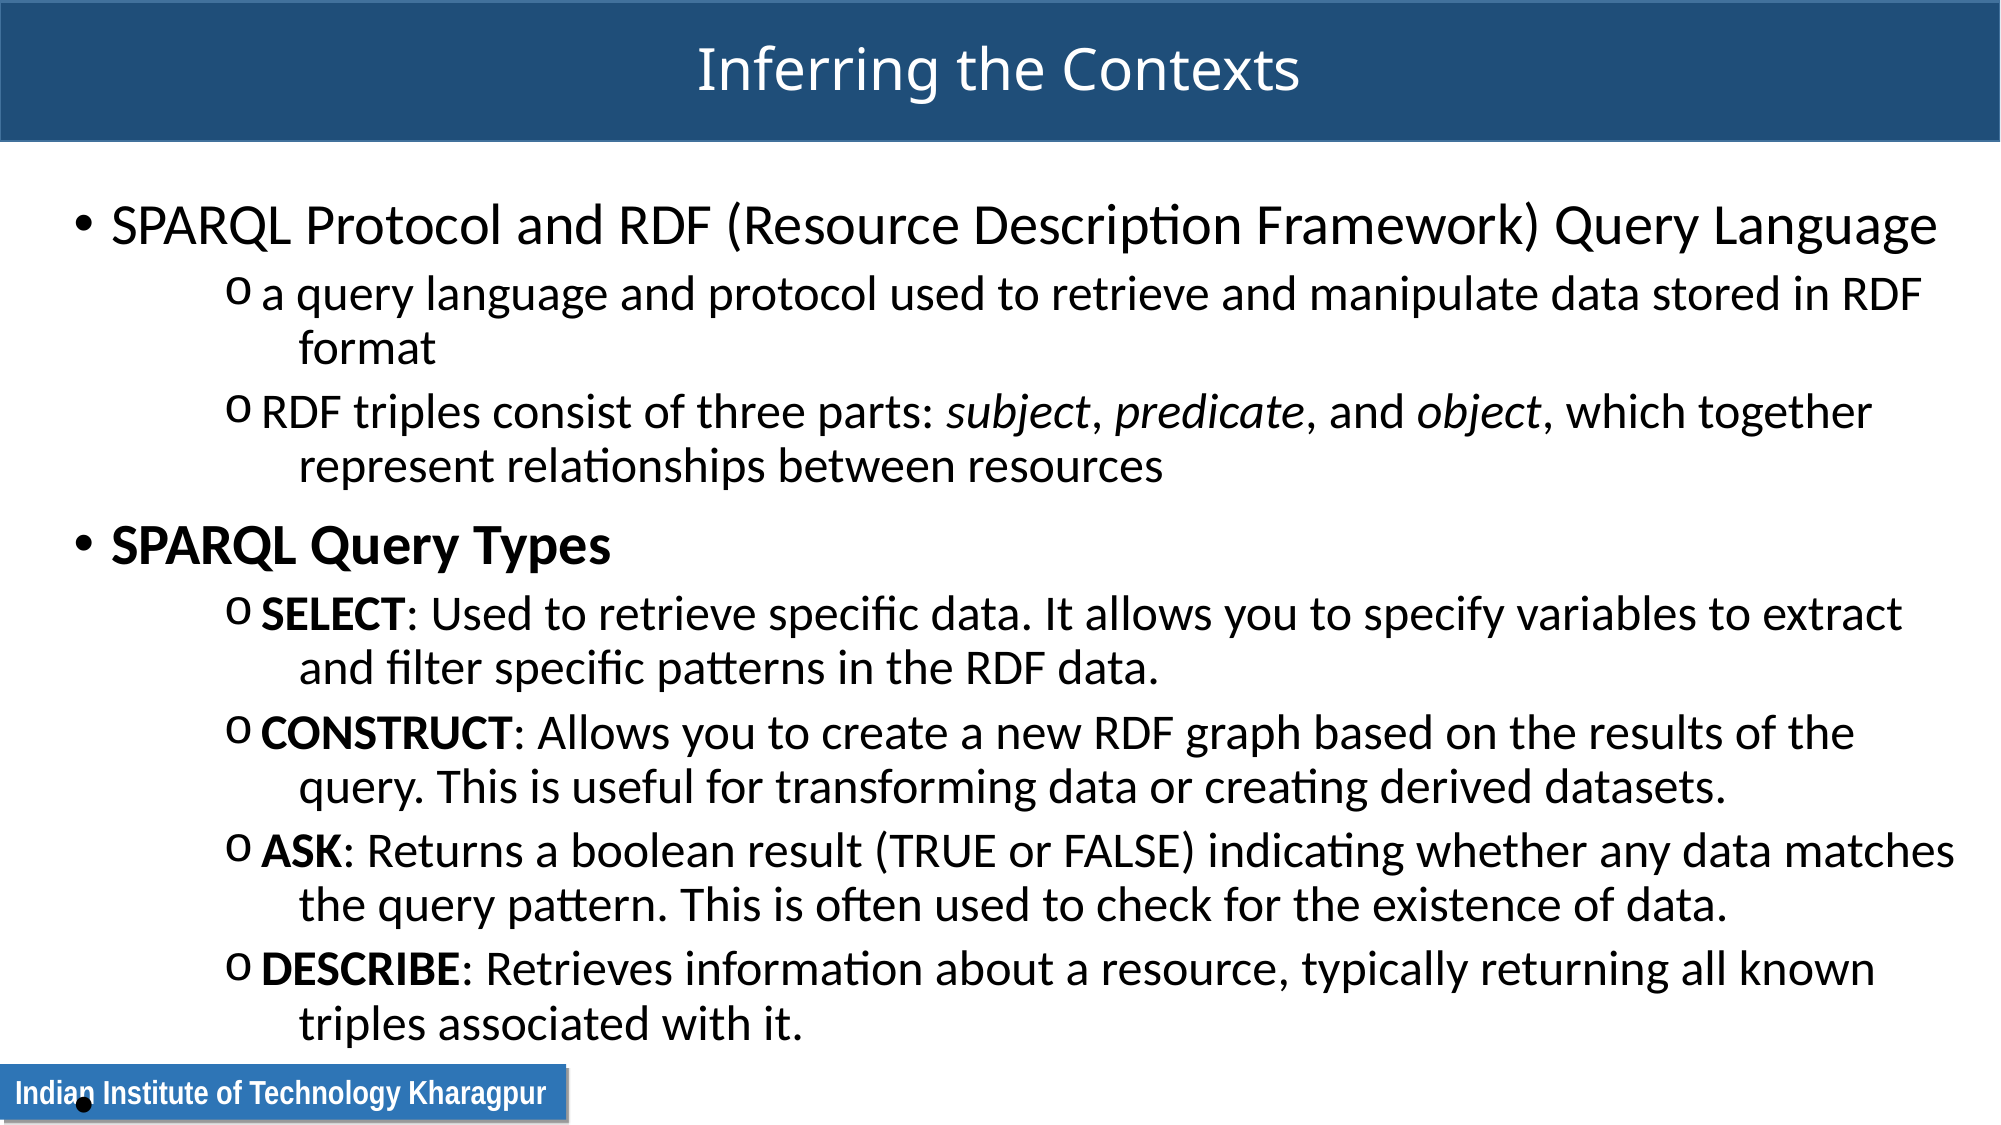

Inferring the Contexts
# SPARQL Protocol and RDF (Resource Description Framework) Query Language
a query language and protocol used to retrieve and manipulate data stored in RDF format
RDF triples consist of three parts: subject, predicate, and object, which together represent relationships between resources
SPARQL Query Types
SELECT: Used to retrieve specific data. It allows you to specify variables to extract and filter specific patterns in the RDF data.
CONSTRUCT: Allows you to create a new RDF graph based on the results of the query. This is useful for transforming data or creating derived datasets.
ASK: Returns a boolean result (TRUE or FALSE) indicating whether any data matches the query pattern. This is often used to check for the existence of data.
DESCRIBE: Retrieves information about a resource, typically returning all known triples associated with it.